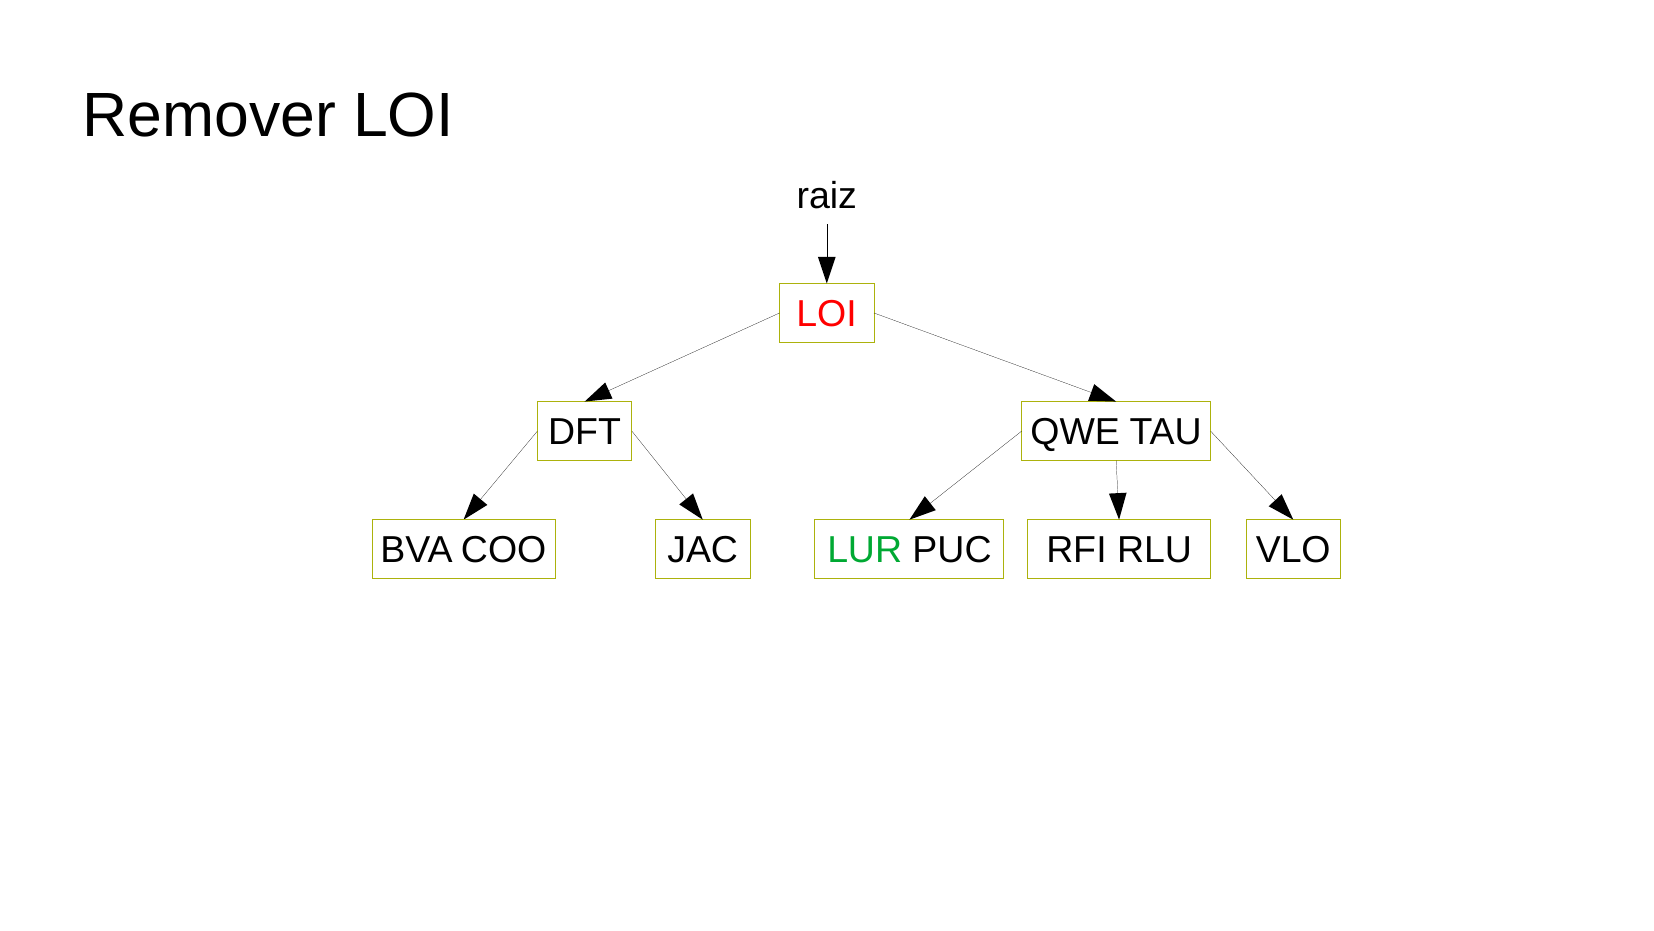

# Remover LOI
raiz
LOI
DFT
QWE TAU
BVA COO
JAC
LUR PUC
RFI RLU
VLO